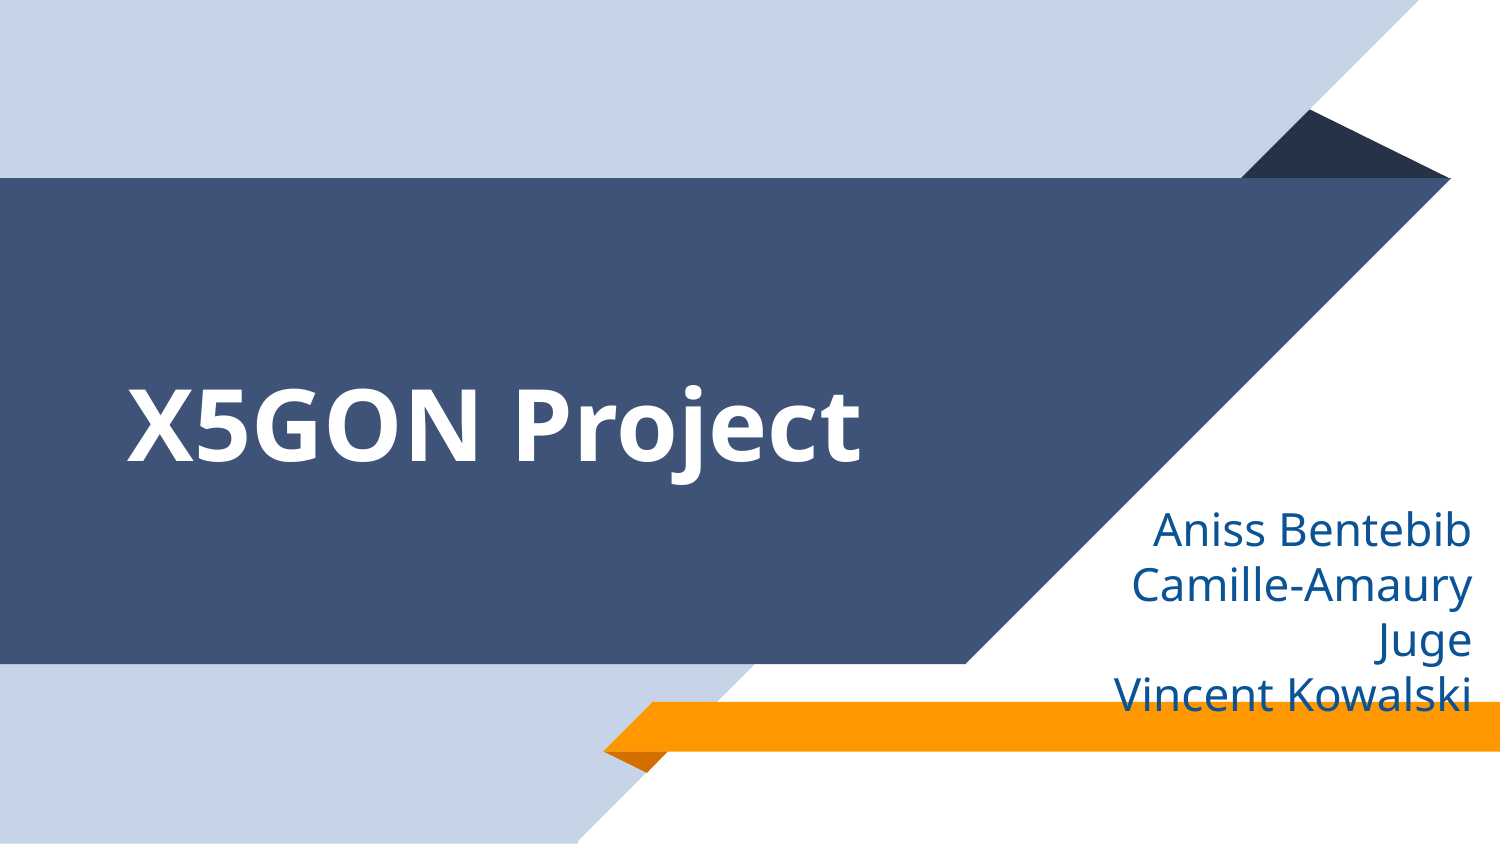

# X5GON Project
Aniss Bentebib
Camille-Amaury Juge
Vincent Kowalski